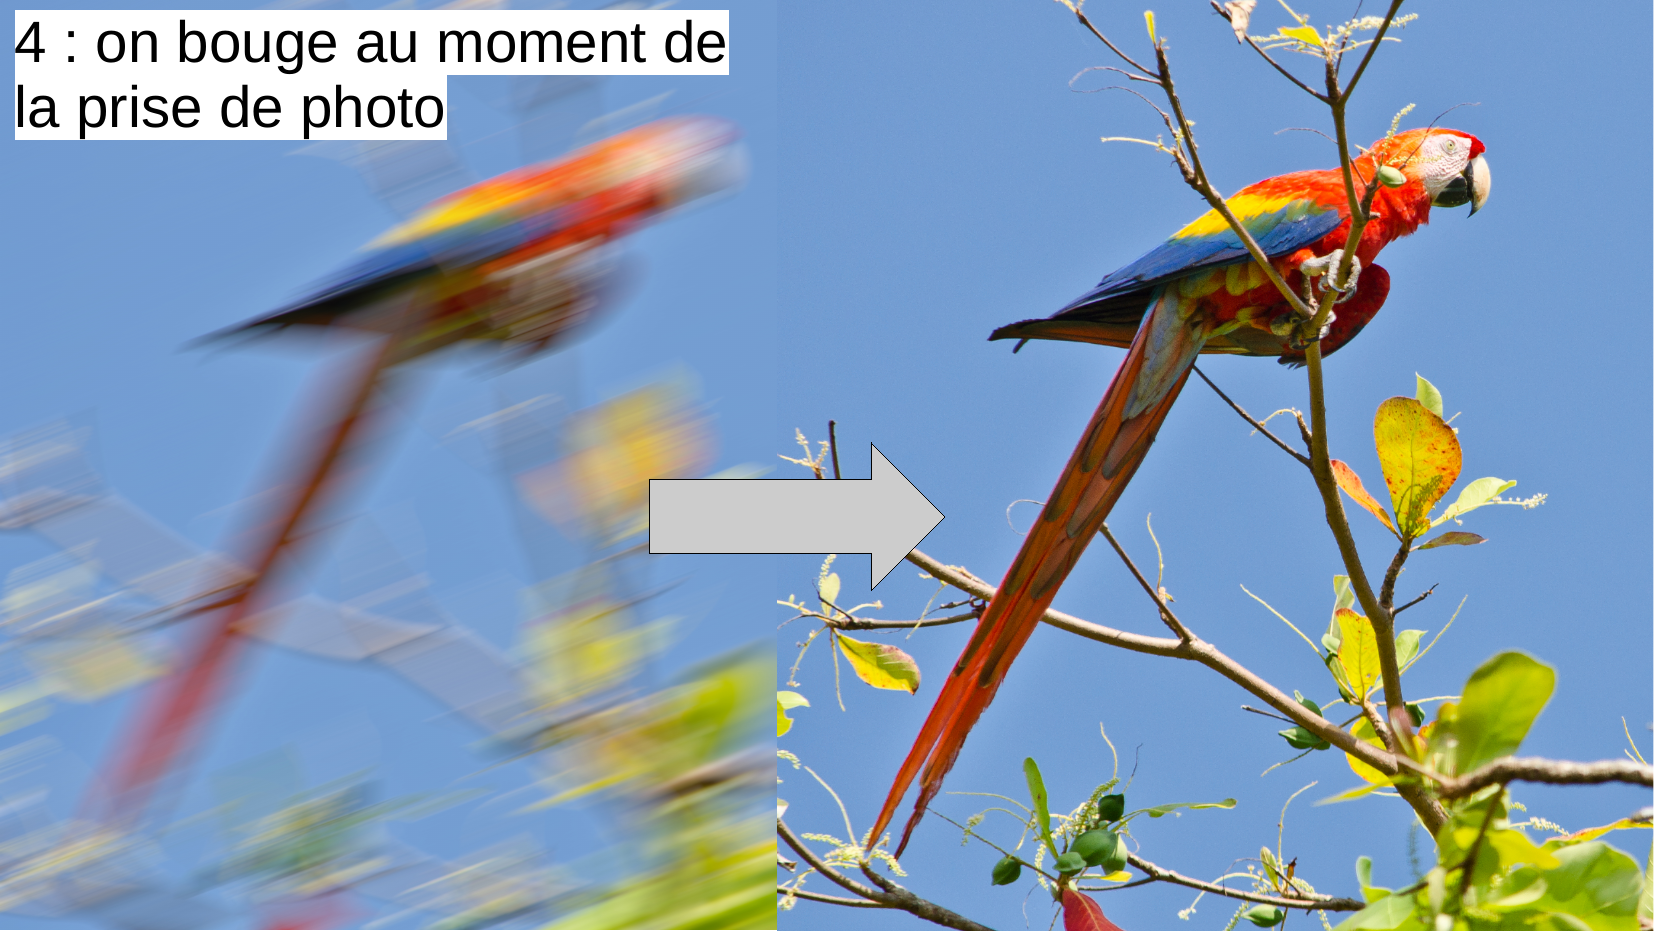

4 : on bouge au moment de
la prise de photo